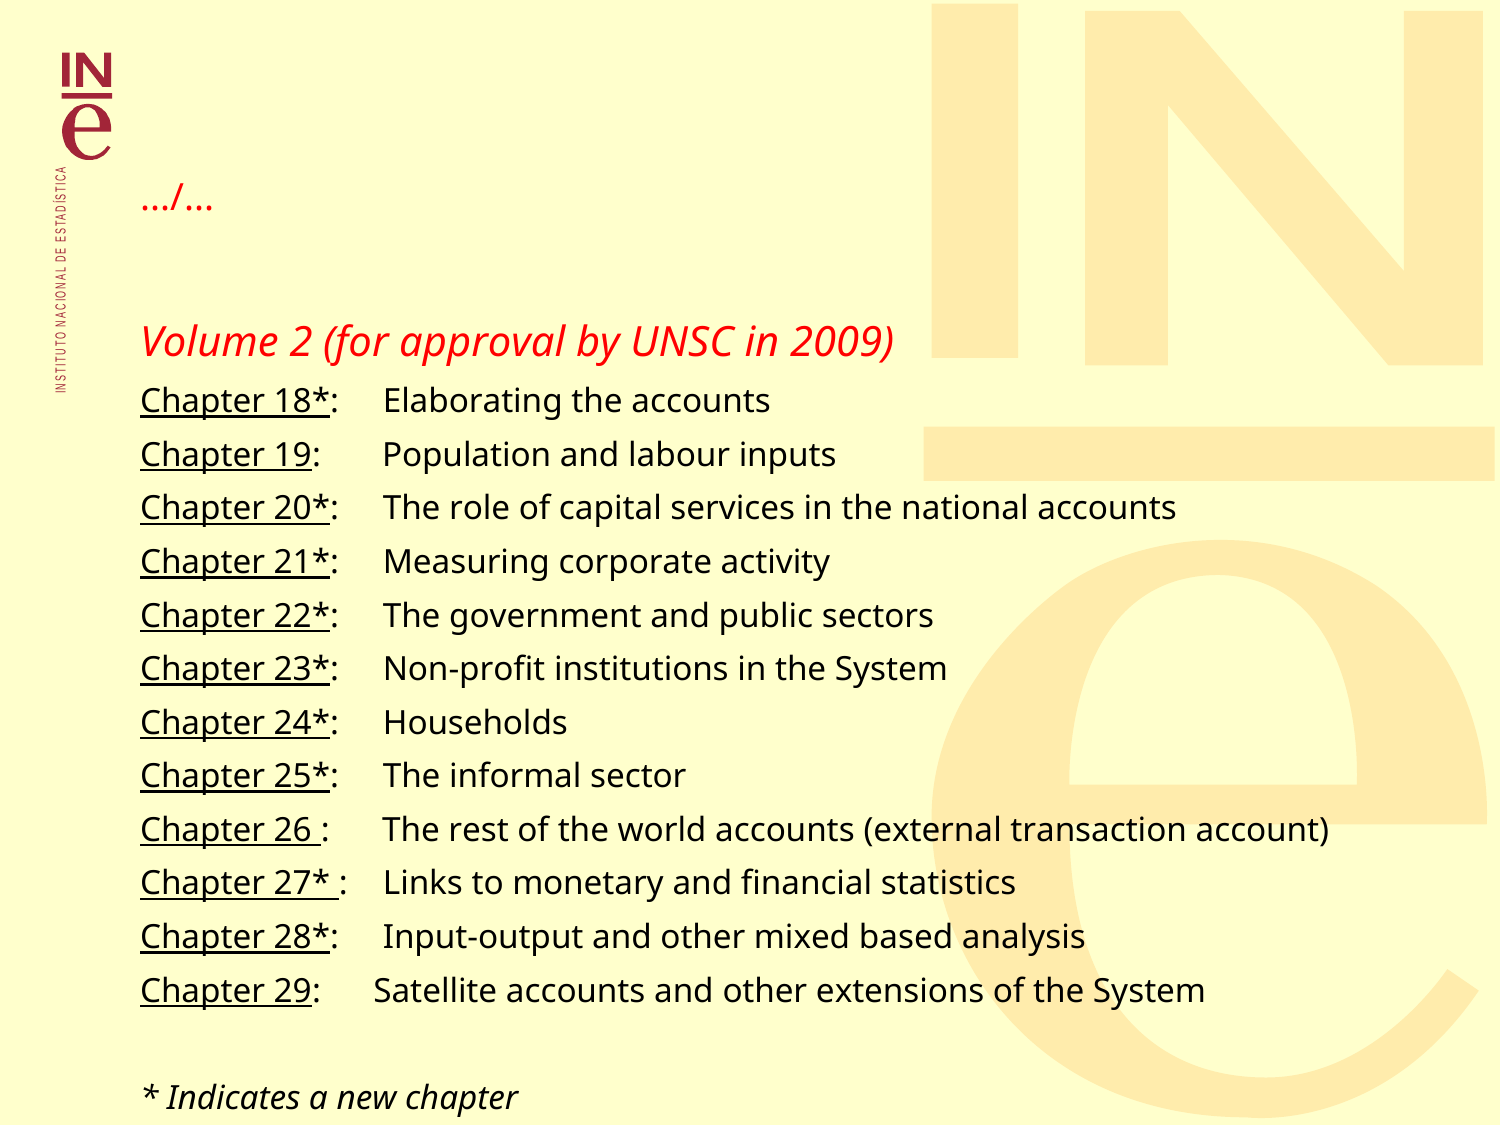

# .../...
Volume 2 (for approval by UNSC in 2009)
Chapter 18*: Elaborating the accounts
Chapter 19: Population and labour inputs
Chapter 20*: The role of capital services in the national accounts
Chapter 21*: Measuring corporate activity
Chapter 22*: The government and public sectors
Chapter 23*: Non-profit institutions in the System
Chapter 24*: Households
Chapter 25*: The informal sector
Chapter 26 : The rest of the world accounts (external transaction account)
Chapter 27* : Links to monetary and financial statistics
Chapter 28*: Input-output and other mixed based analysis
Chapter 29: Satellite accounts and other extensions of the System
* Indicates a new chapter